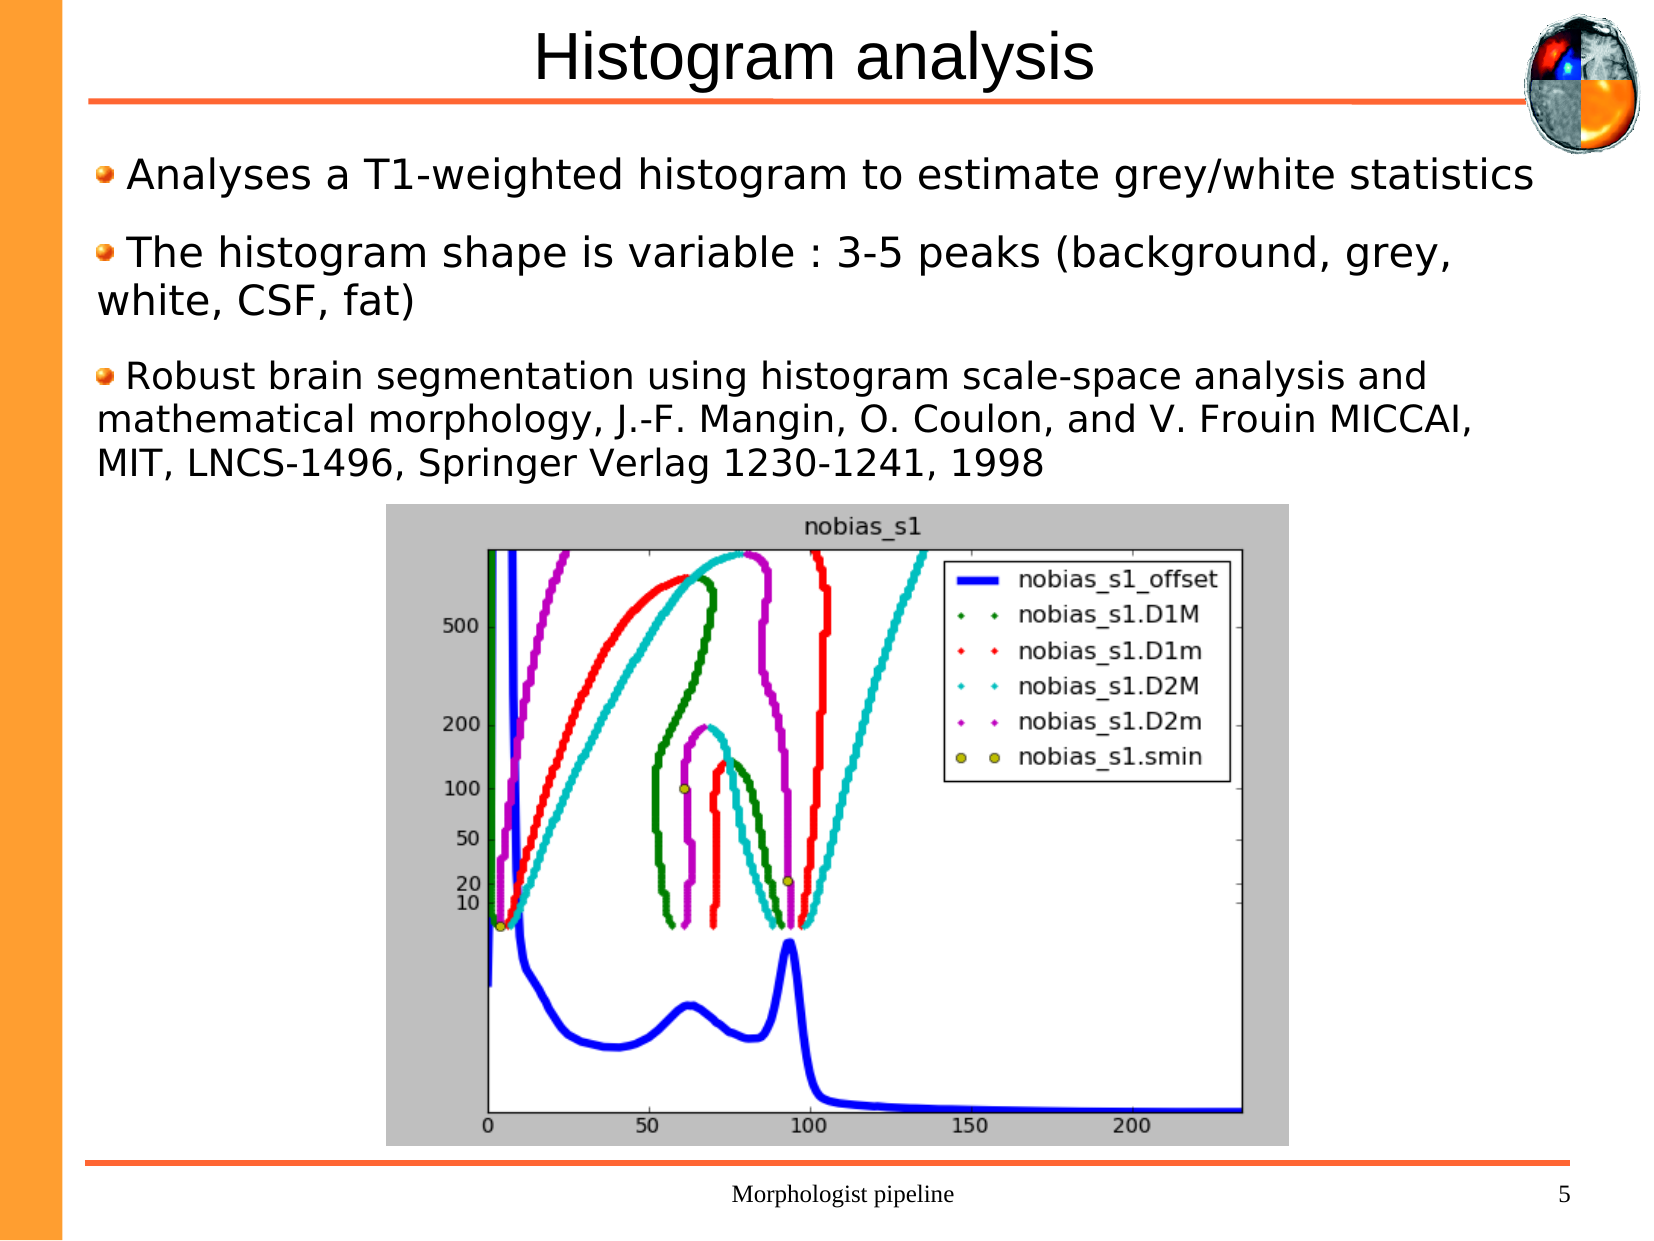

# Histogram analysis
 Analyses a T1-weighted histogram to estimate grey/white statistics
 The histogram shape is variable : 3-5 peaks (background, grey, white, CSF, fat)
 Robust brain segmentation using histogram scale-space analysis and mathematical morphology, J.-F. Mangin, O. Coulon, and V. Frouin MICCAI, MIT, LNCS-1496, Springer Verlag 1230-1241, 1998
Morphologist pipeline
5